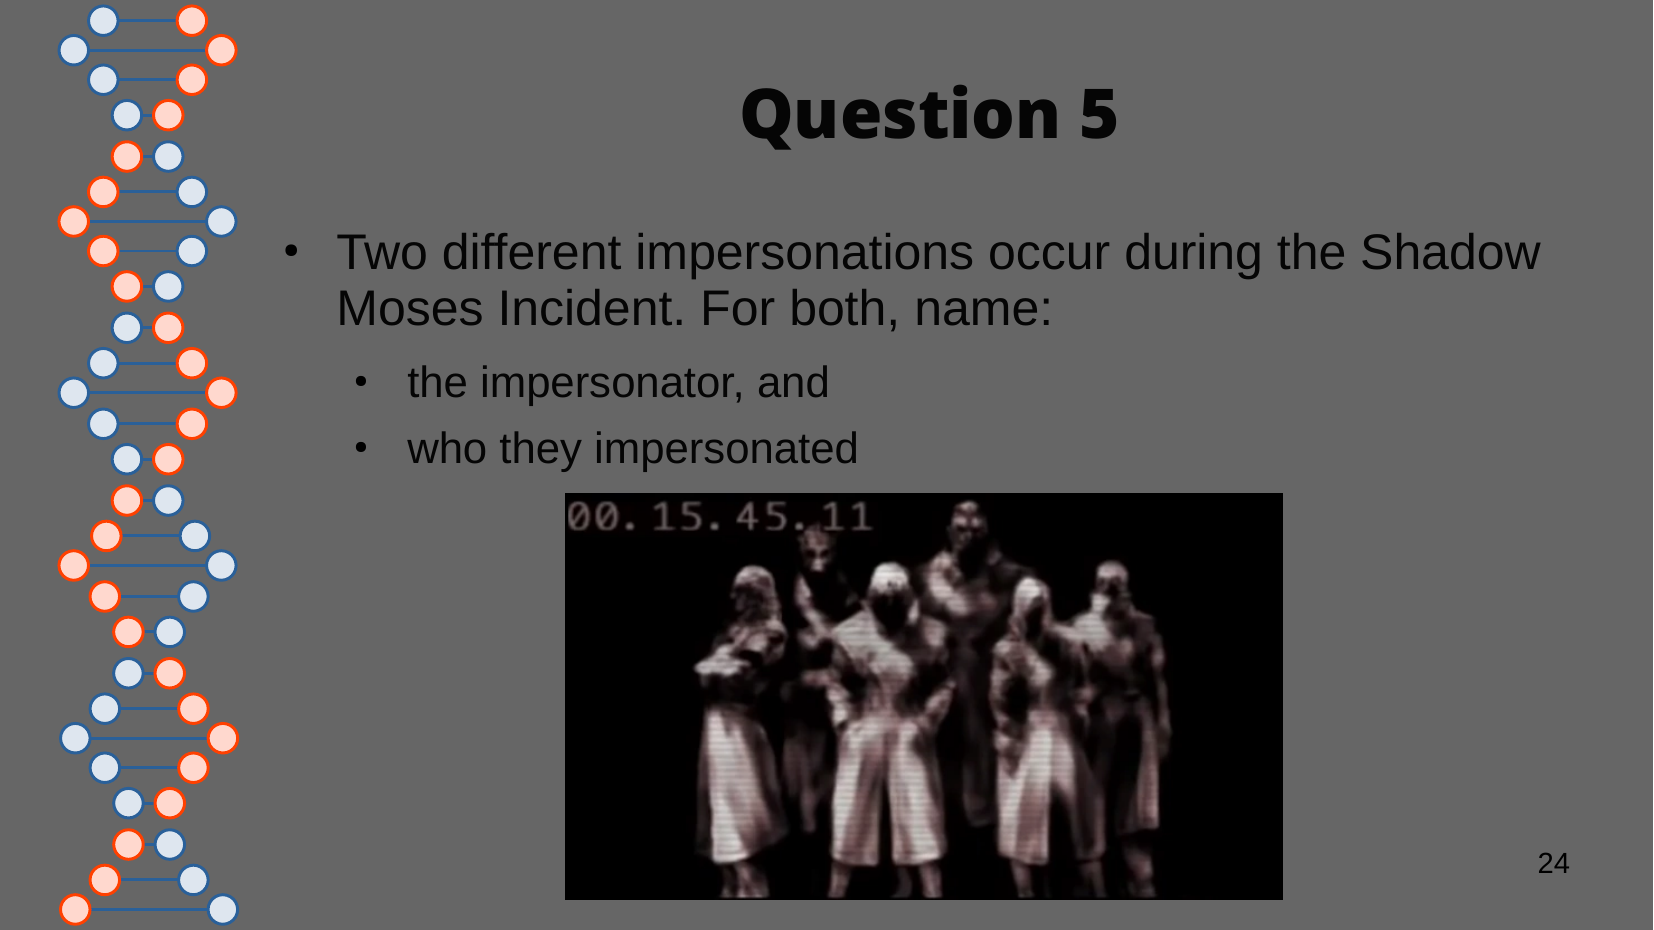

# Question 5
Two different impersonations occur during the Shadow Moses Incident. For both, name:
the impersonator, and
who they impersonated
24